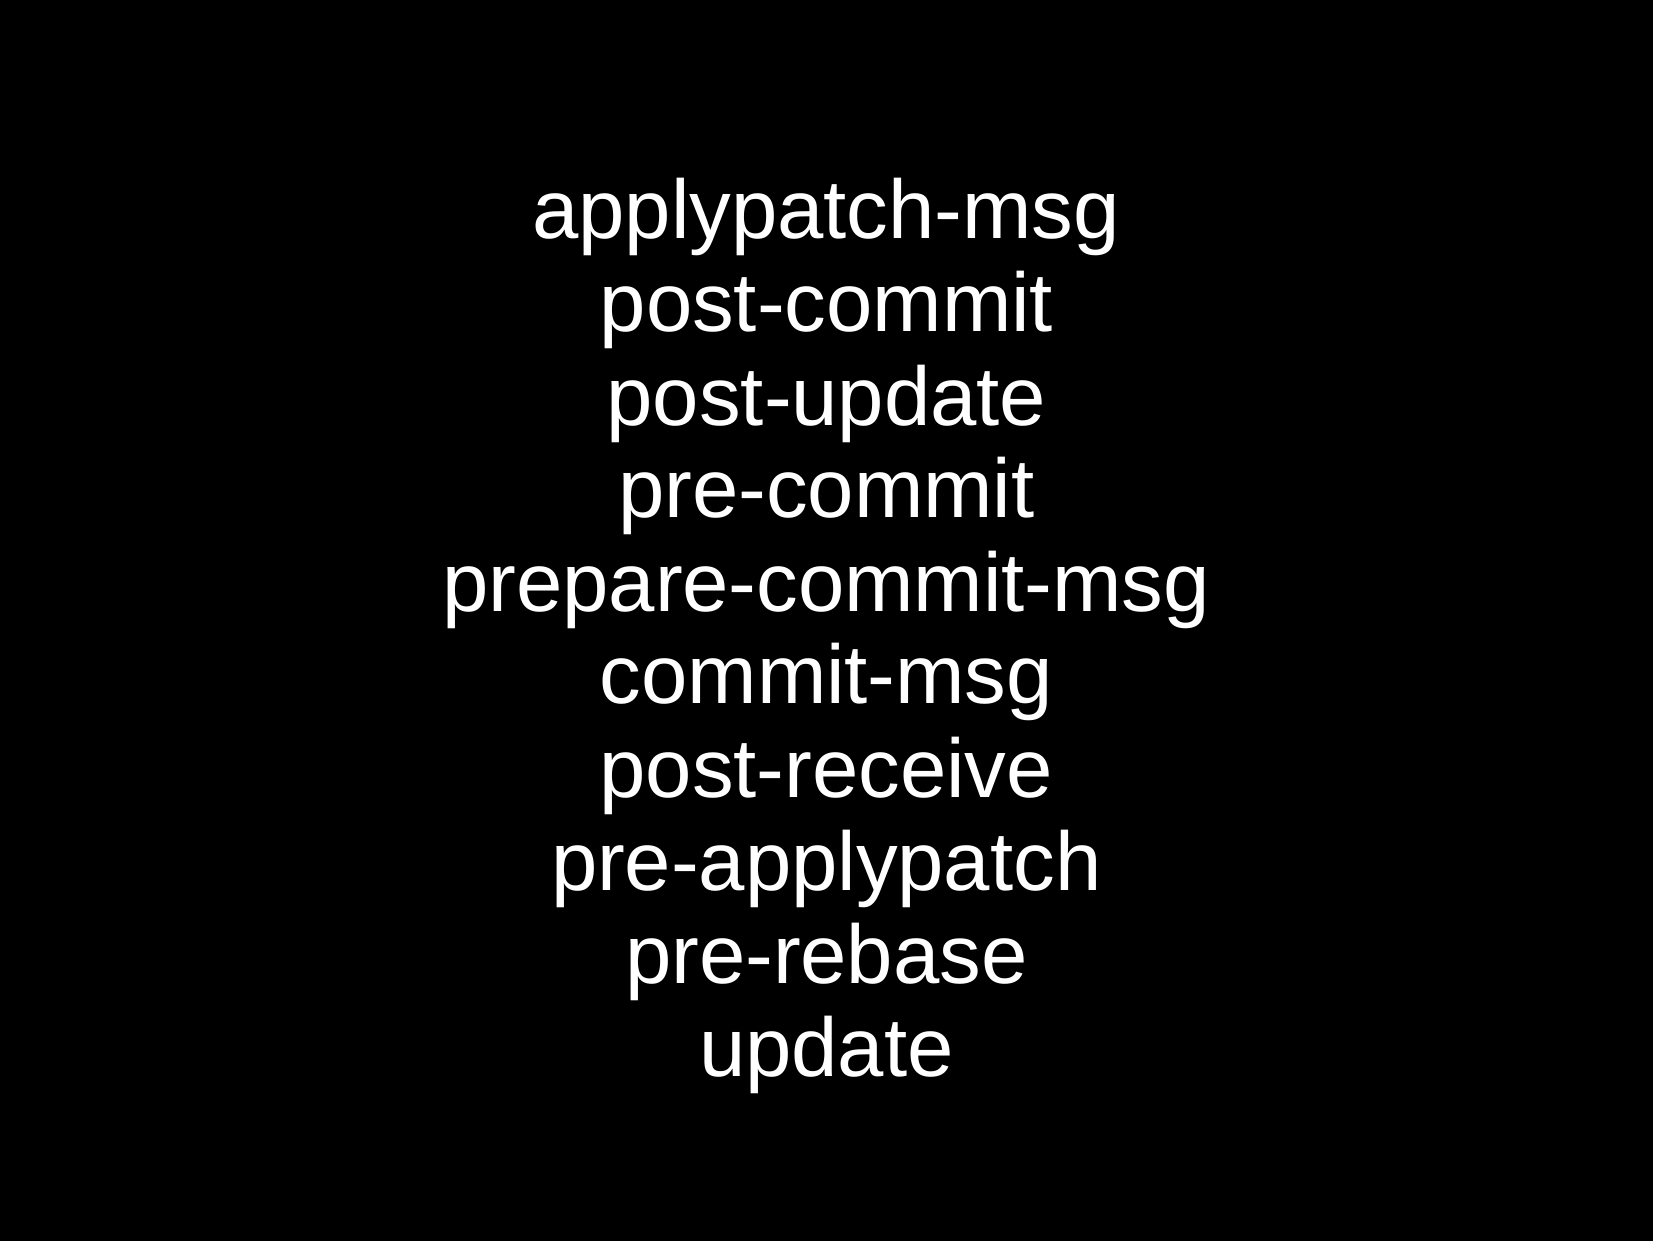

# applypatch-msg post-commit post-update pre-commit prepare-commit-msg commit-msg post-receive pre-applypatch pre-rebase update